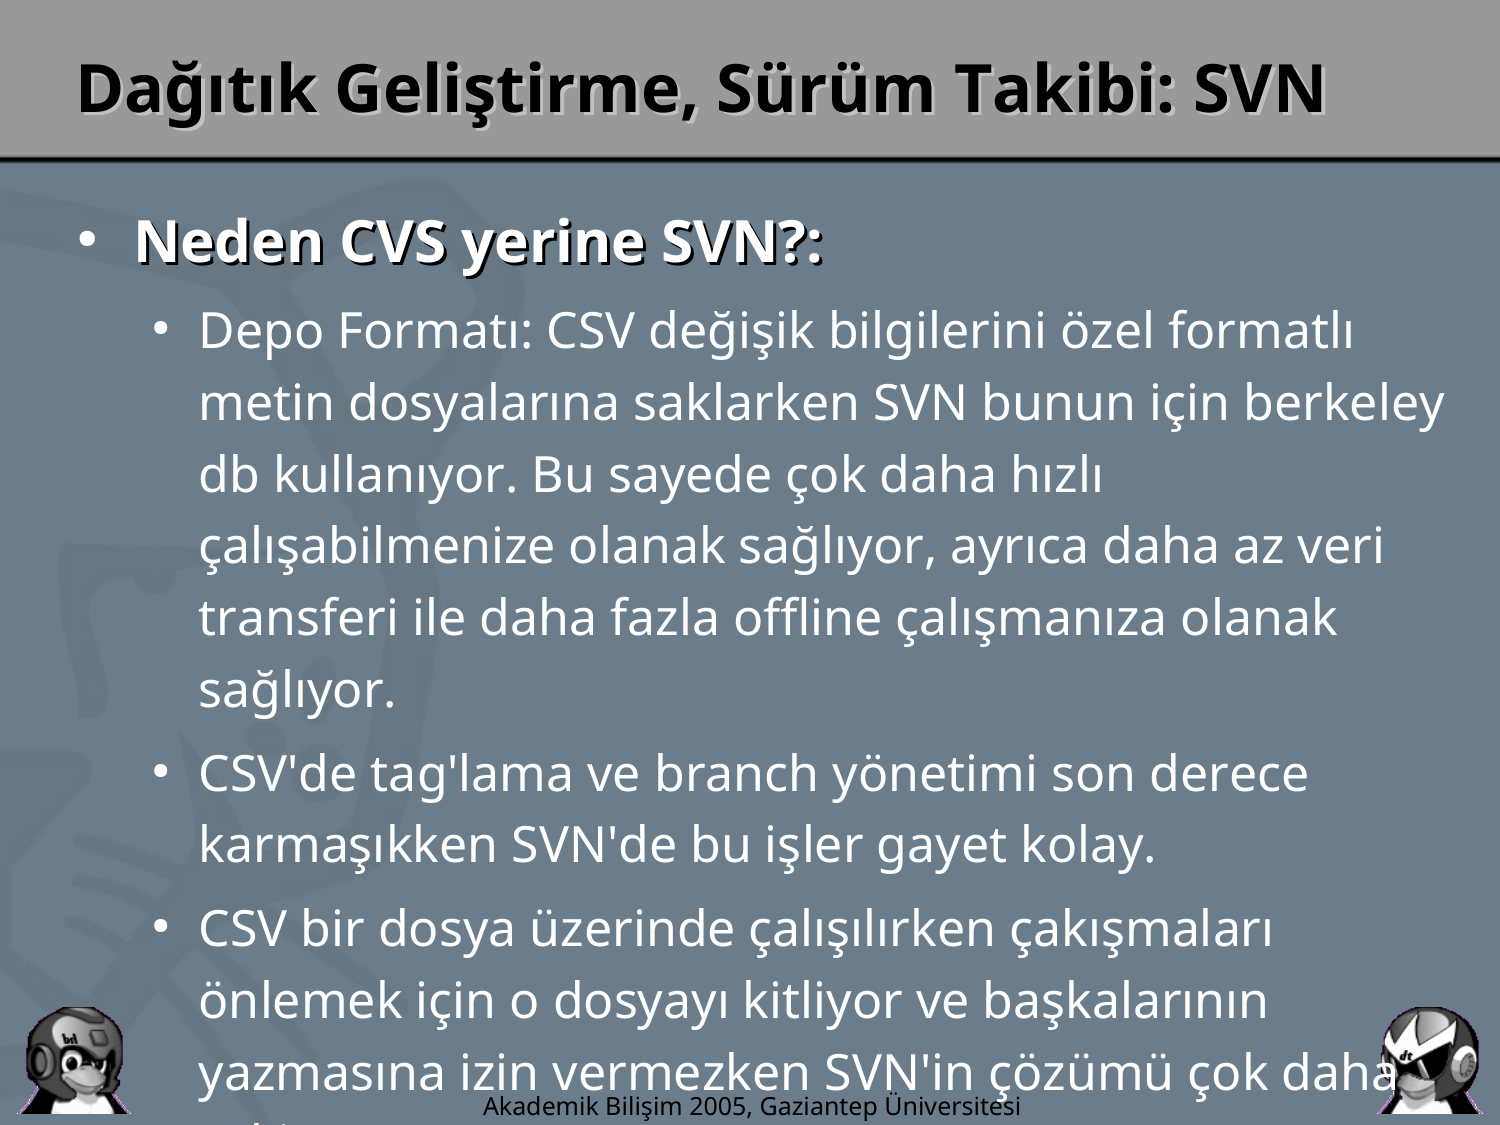

Dağıtık Geliştirme, Sürüm Takibi: SVN
# Neden CVS yerine SVN?:
Depo Formatı: CSV değişik bilgilerini özel formatlı metin dosyalarına saklarken SVN bunun için berkeley db kullanıyor. Bu sayede çok daha hızlı çalışabilmenize olanak sağlıyor, ayrıca daha az veri transferi ile daha fazla offline çalışmanıza olanak sağlıyor.
CSV'de tag'lama ve branch yönetimi son derece karmaşıkken SVN'de bu işler gayet kolay.
CSV bir dosya üzerinde çalışılırken çakışmaları önlemek için o dosyayı kitliyor ve başkalarının yazmasına izin vermezken SVN'in çözümü çok daha zekice...